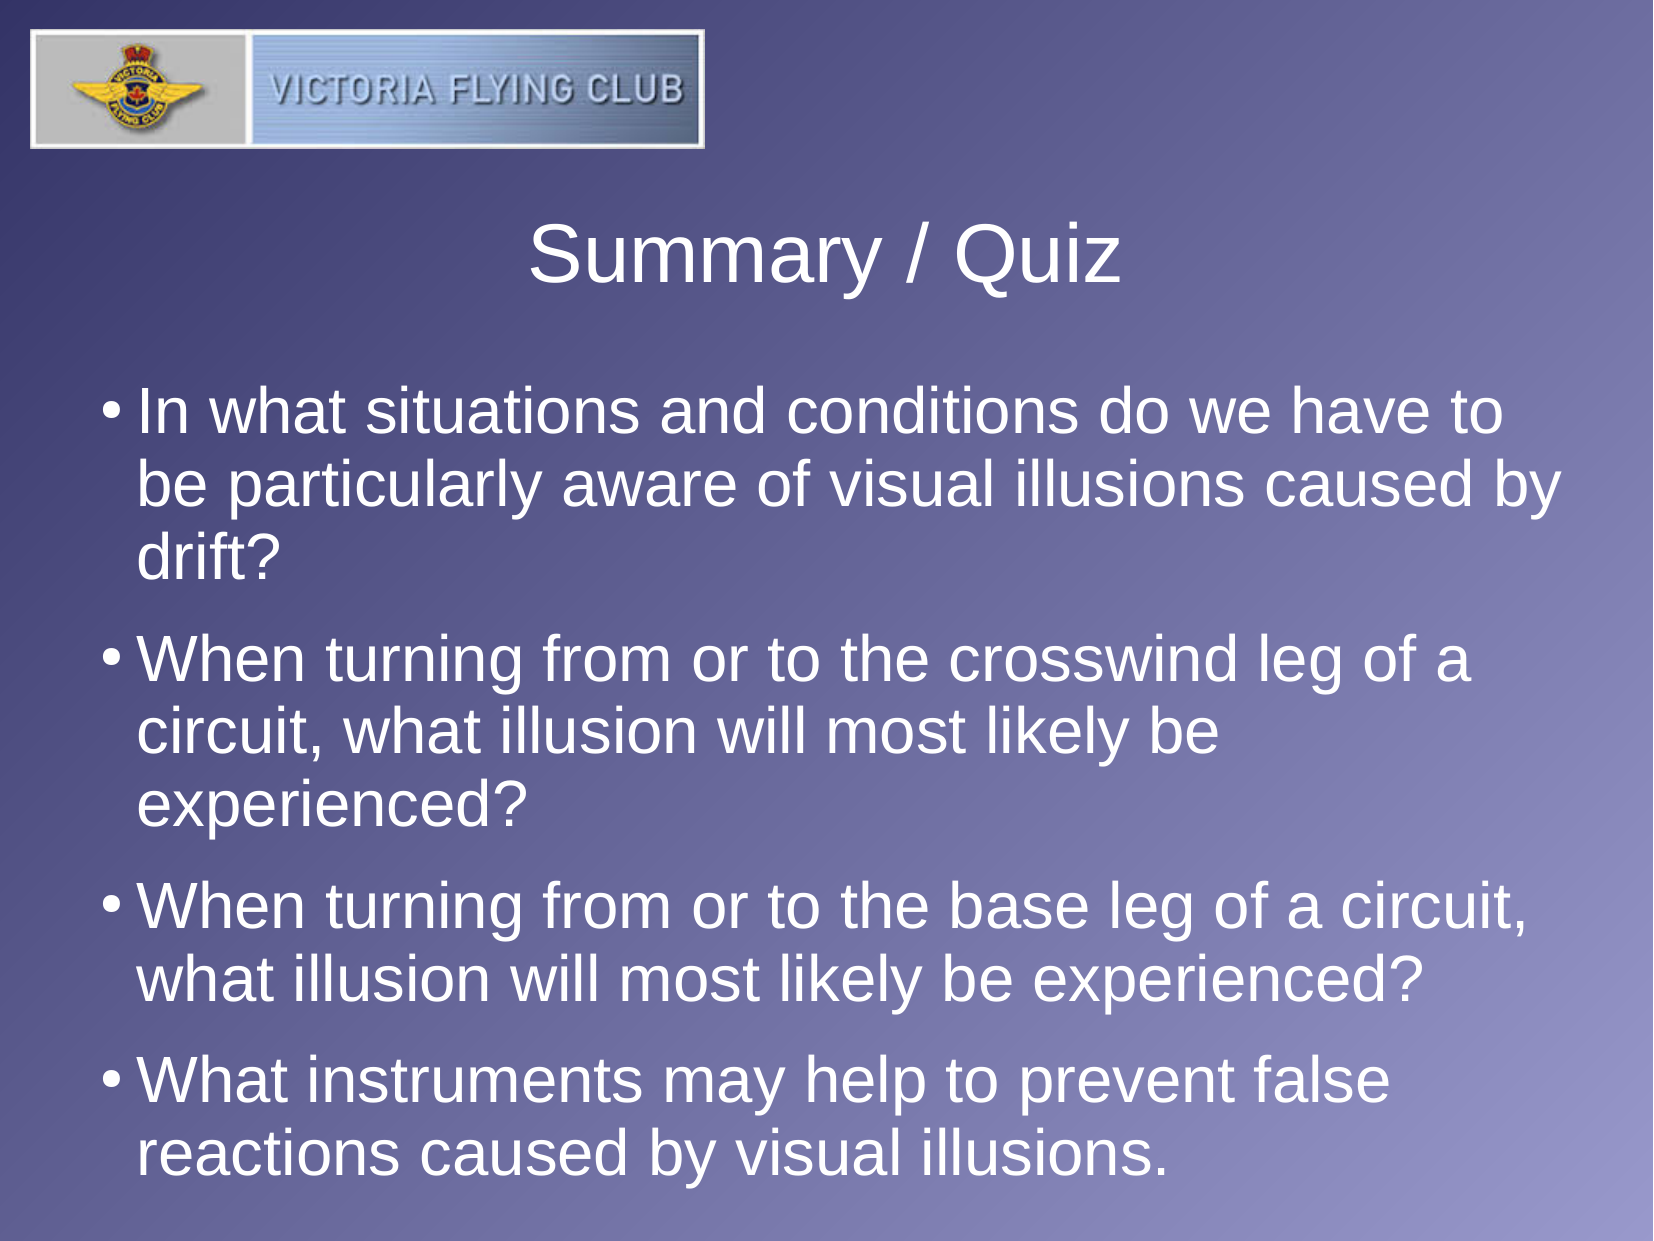

# Summary / Quiz
In what situations and conditions do we have to be particularly aware of visual illusions caused by drift?
When turning from or to the crosswind leg of a circuit, what illusion will most likely be experienced?
When turning from or to the base leg of a circuit, what illusion will most likely be experienced?
What instruments may help to prevent false reactions caused by visual illusions.